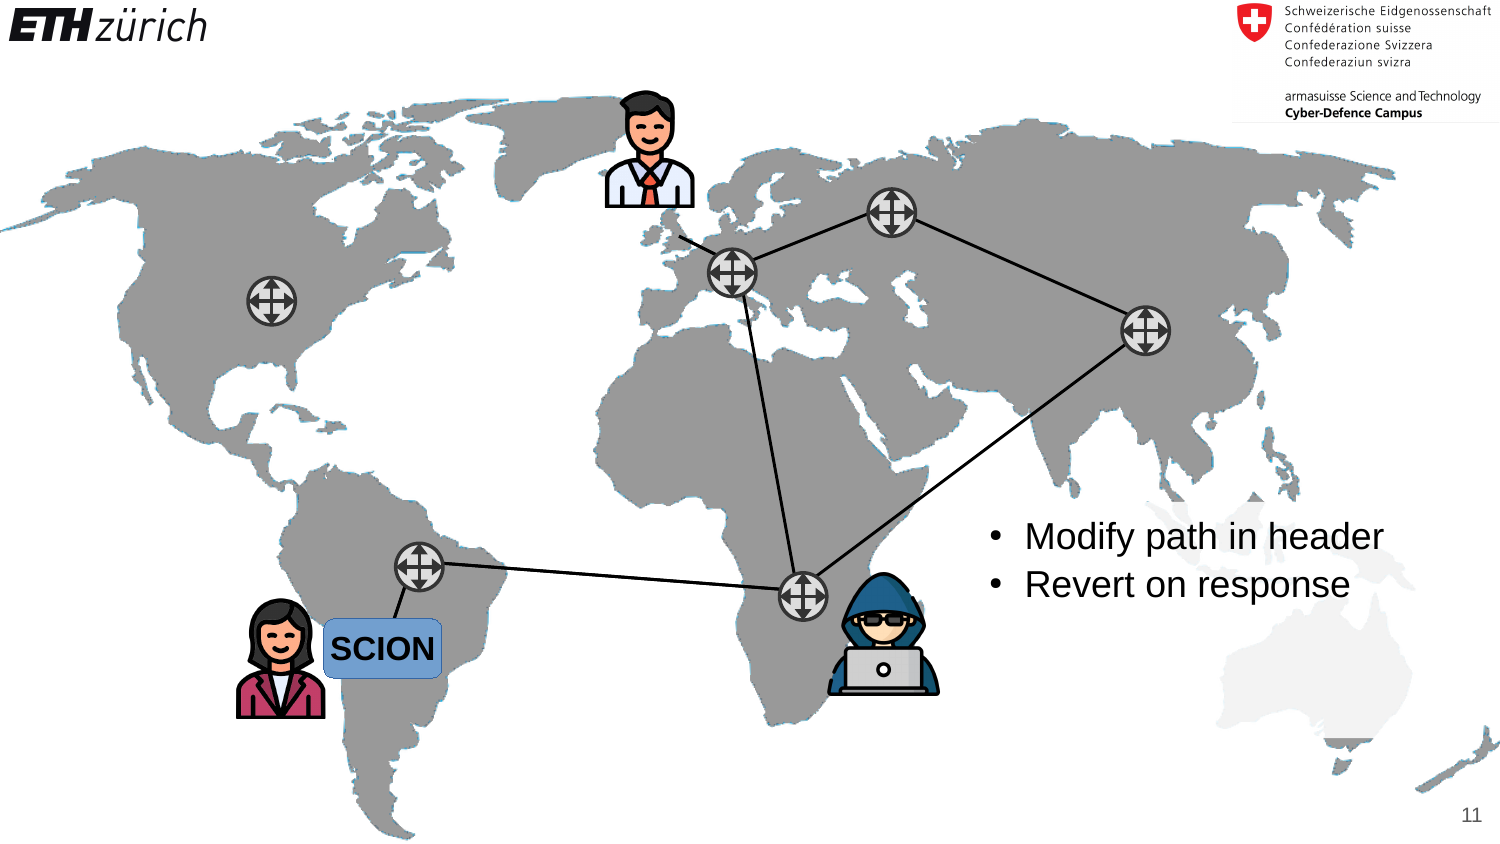

Modify path in header
Revert on response
SCION
11